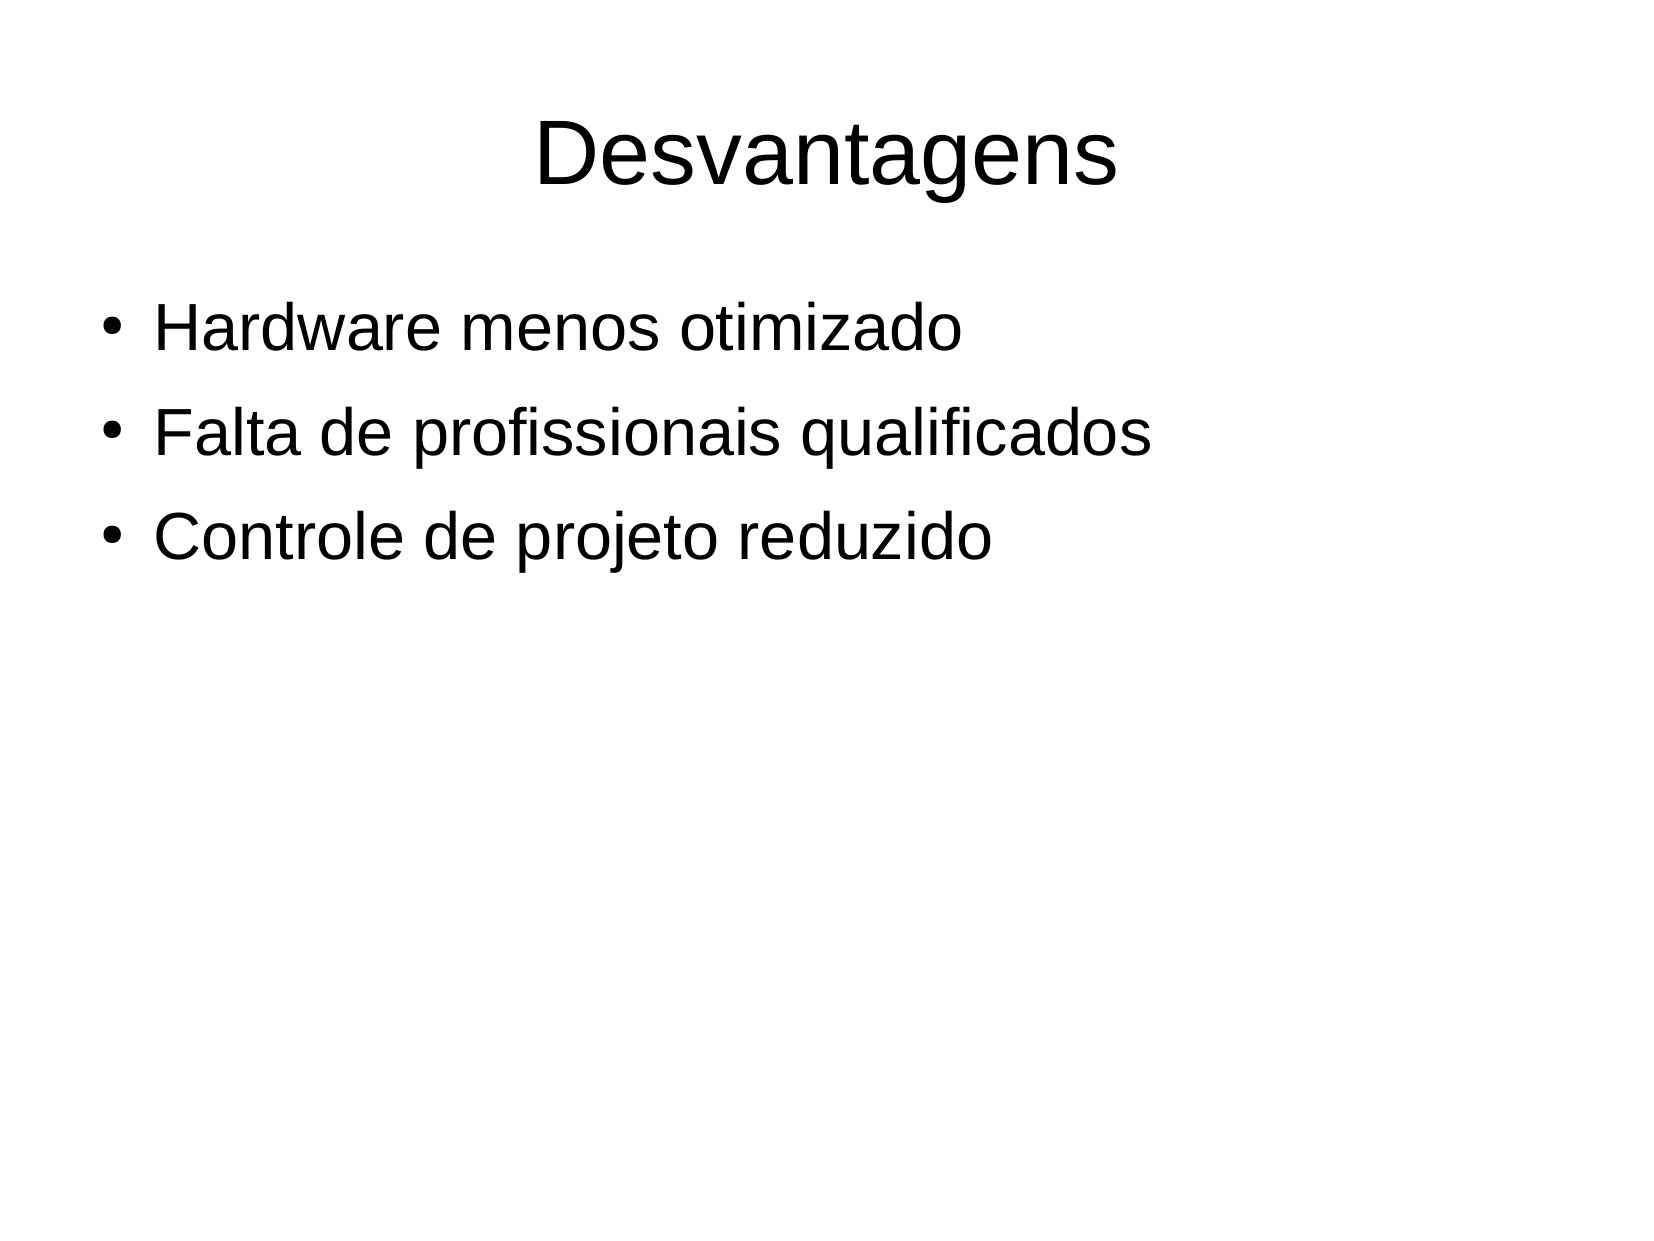

# Desvantagens
Hardware menos otimizado
Falta de profissionais qualificados
Controle de projeto reduzido